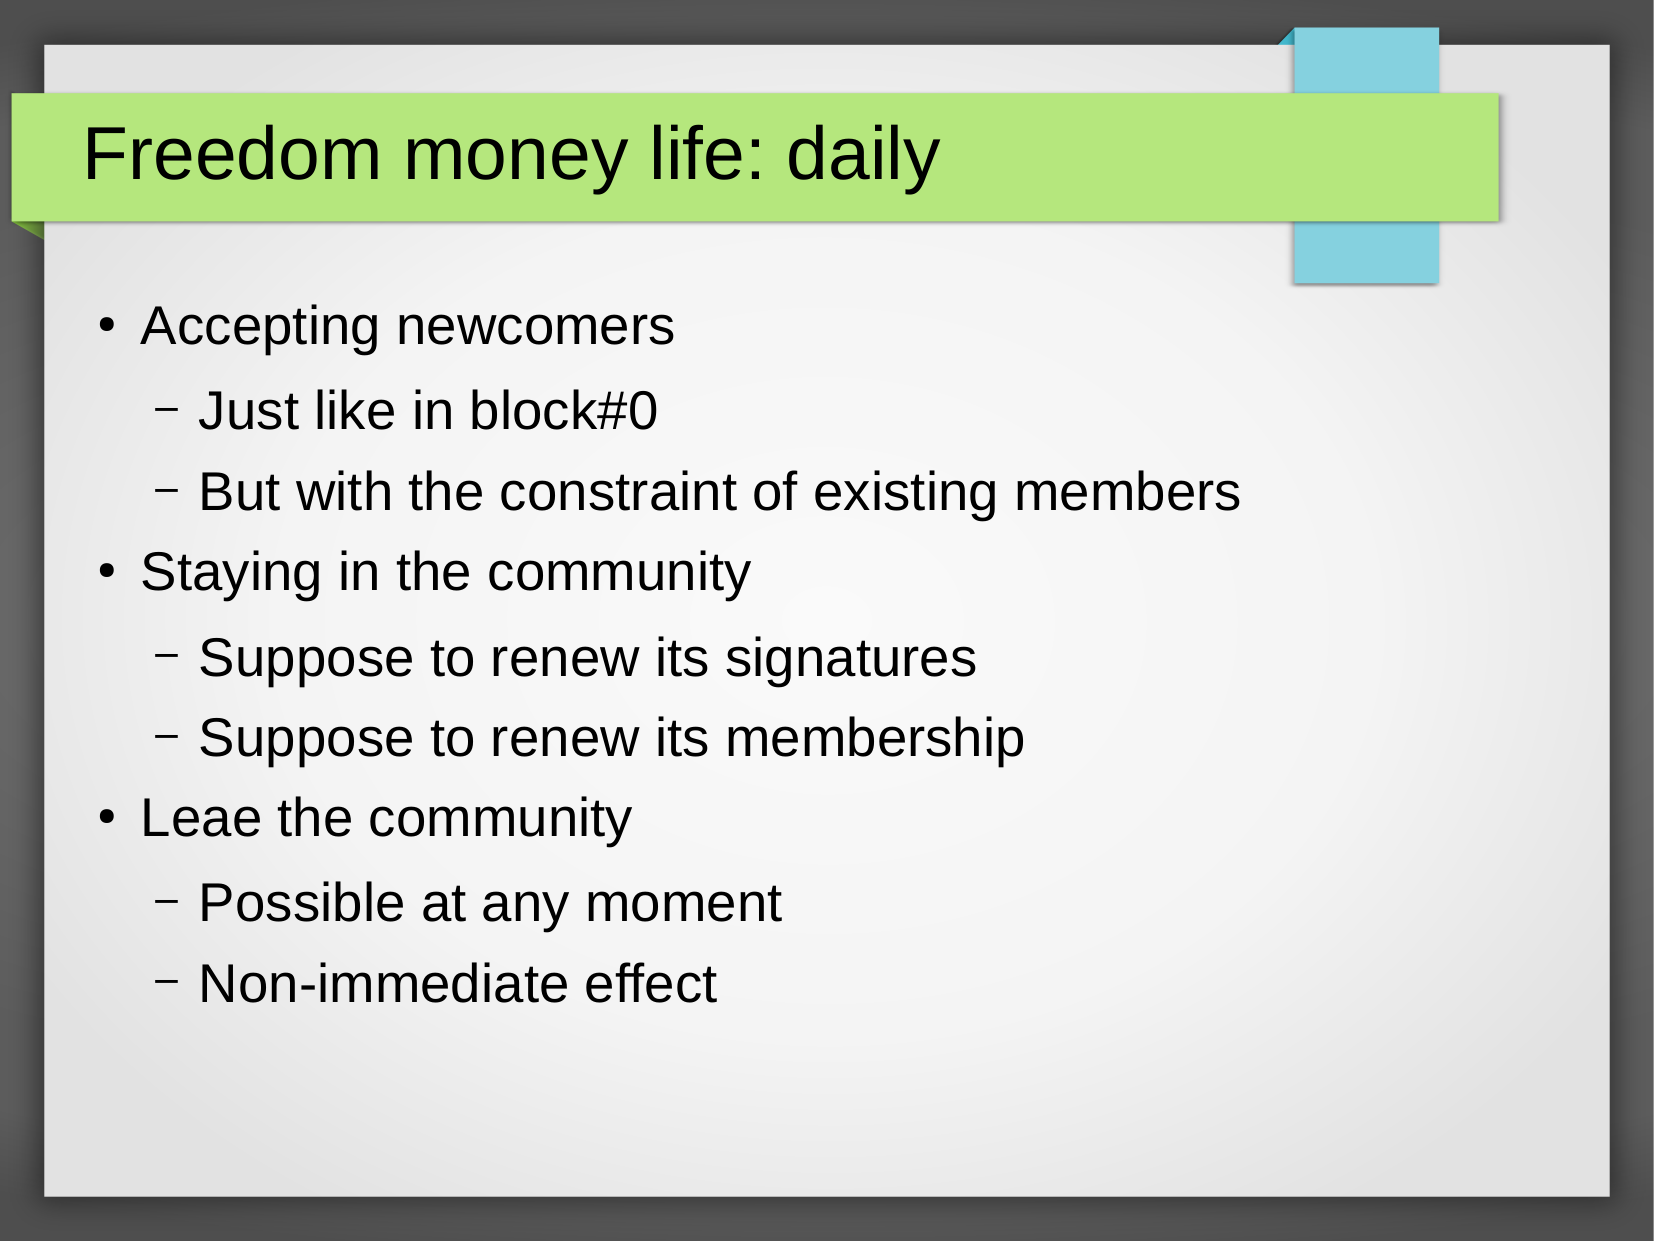

# Freedom money life: daily
Accepting newcomers
Just like in block#0
But with the constraint of existing members
Staying in the community
Suppose to renew its signatures
Suppose to renew its membership
Leae the community
Possible at any moment
Non-immediate effect